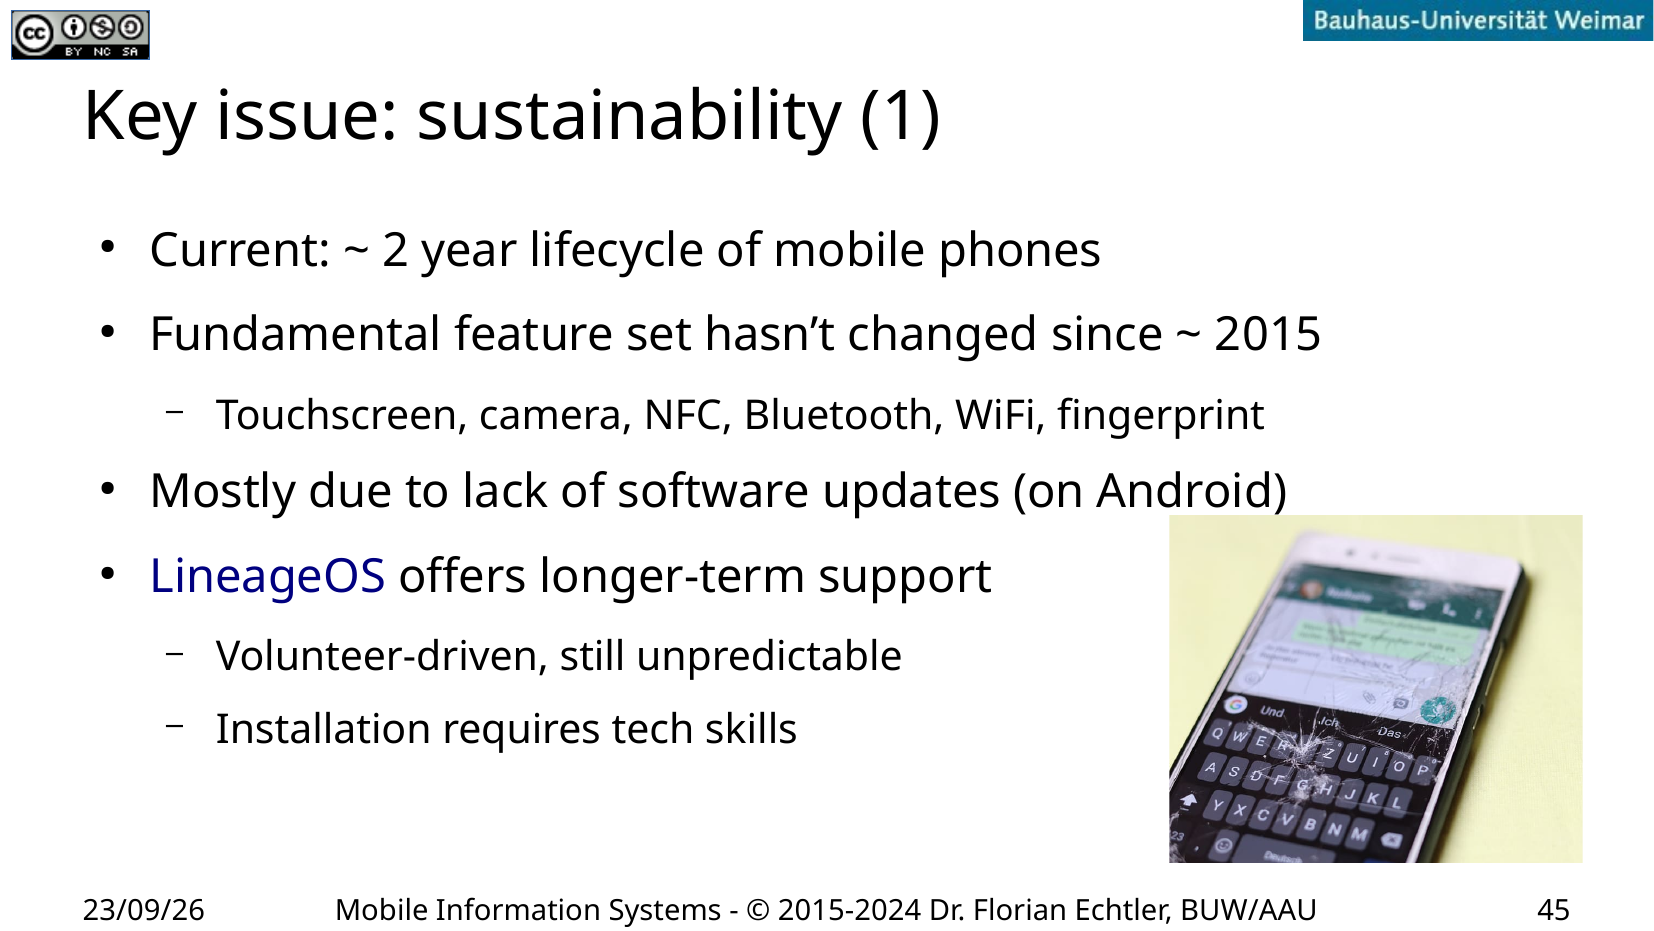

# Key issue: sustainability (1)
Current: ~ 2 year lifecycle of mobile phones
Fundamental feature set hasn’t changed since ~ 2015
Touchscreen, camera, NFC, Bluetooth, WiFi, fingerprint
Mostly due to lack of software updates (on Android)
LineageOS offers longer-term support
Volunteer-driven, still unpredictable
Installation requires tech skills
Mobile Information Systems - © 2015-2024 Dr. Florian Echtler, BUW/AAU
45